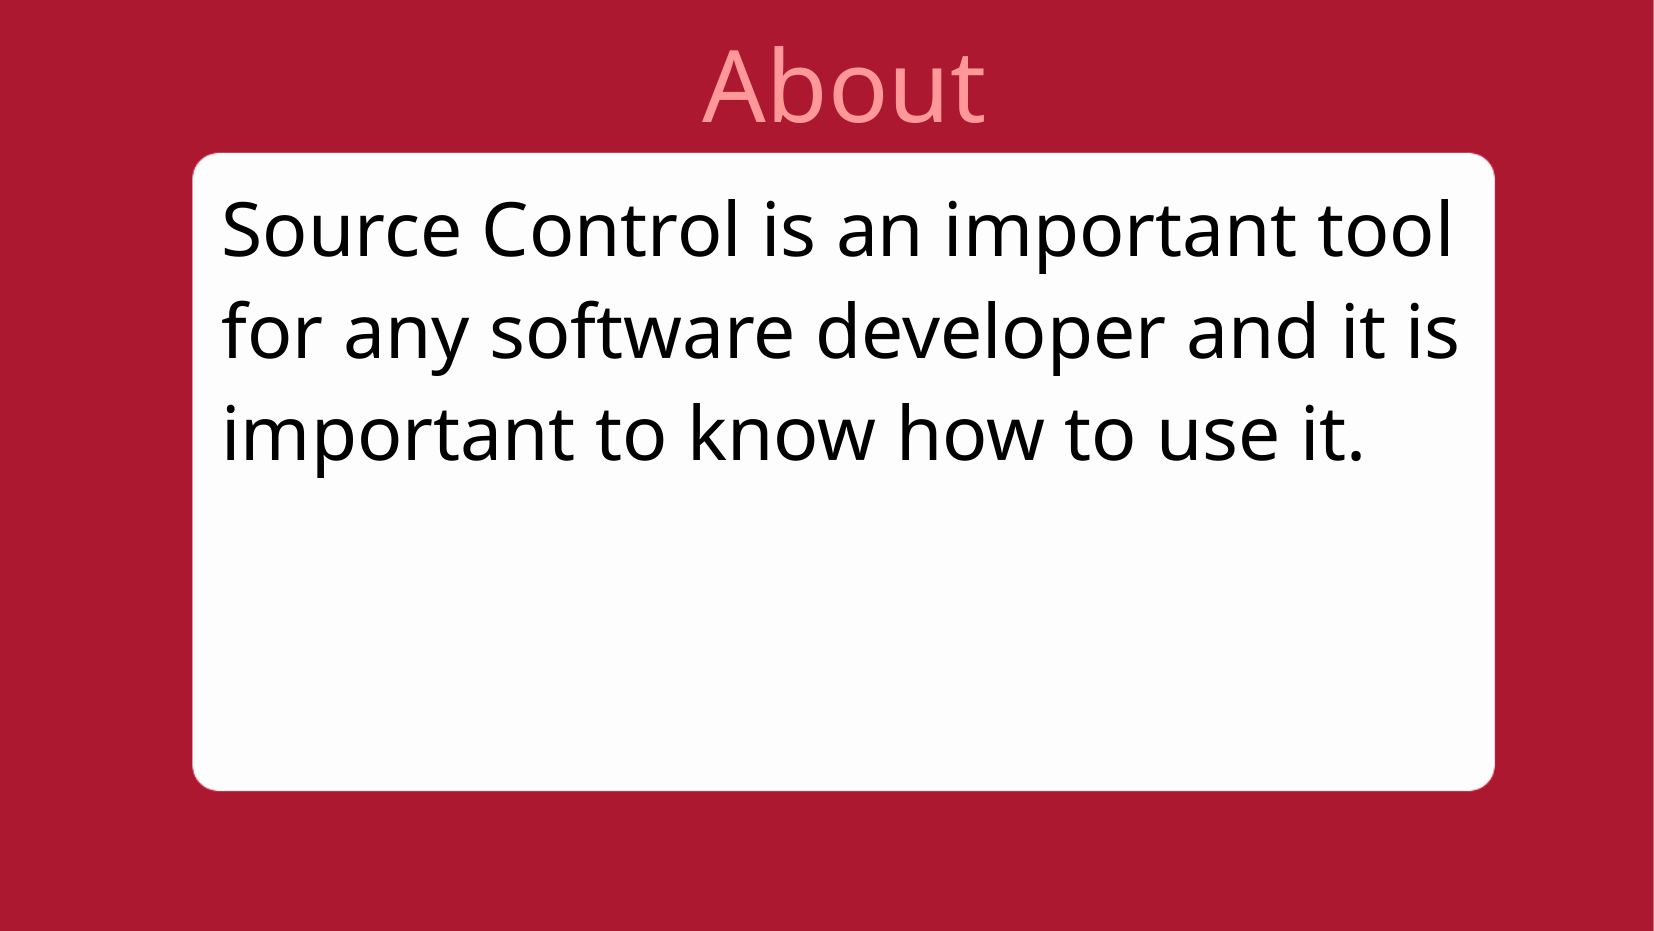

# About
Source Control is an important tool for any software developer and it is important to know how to use it.